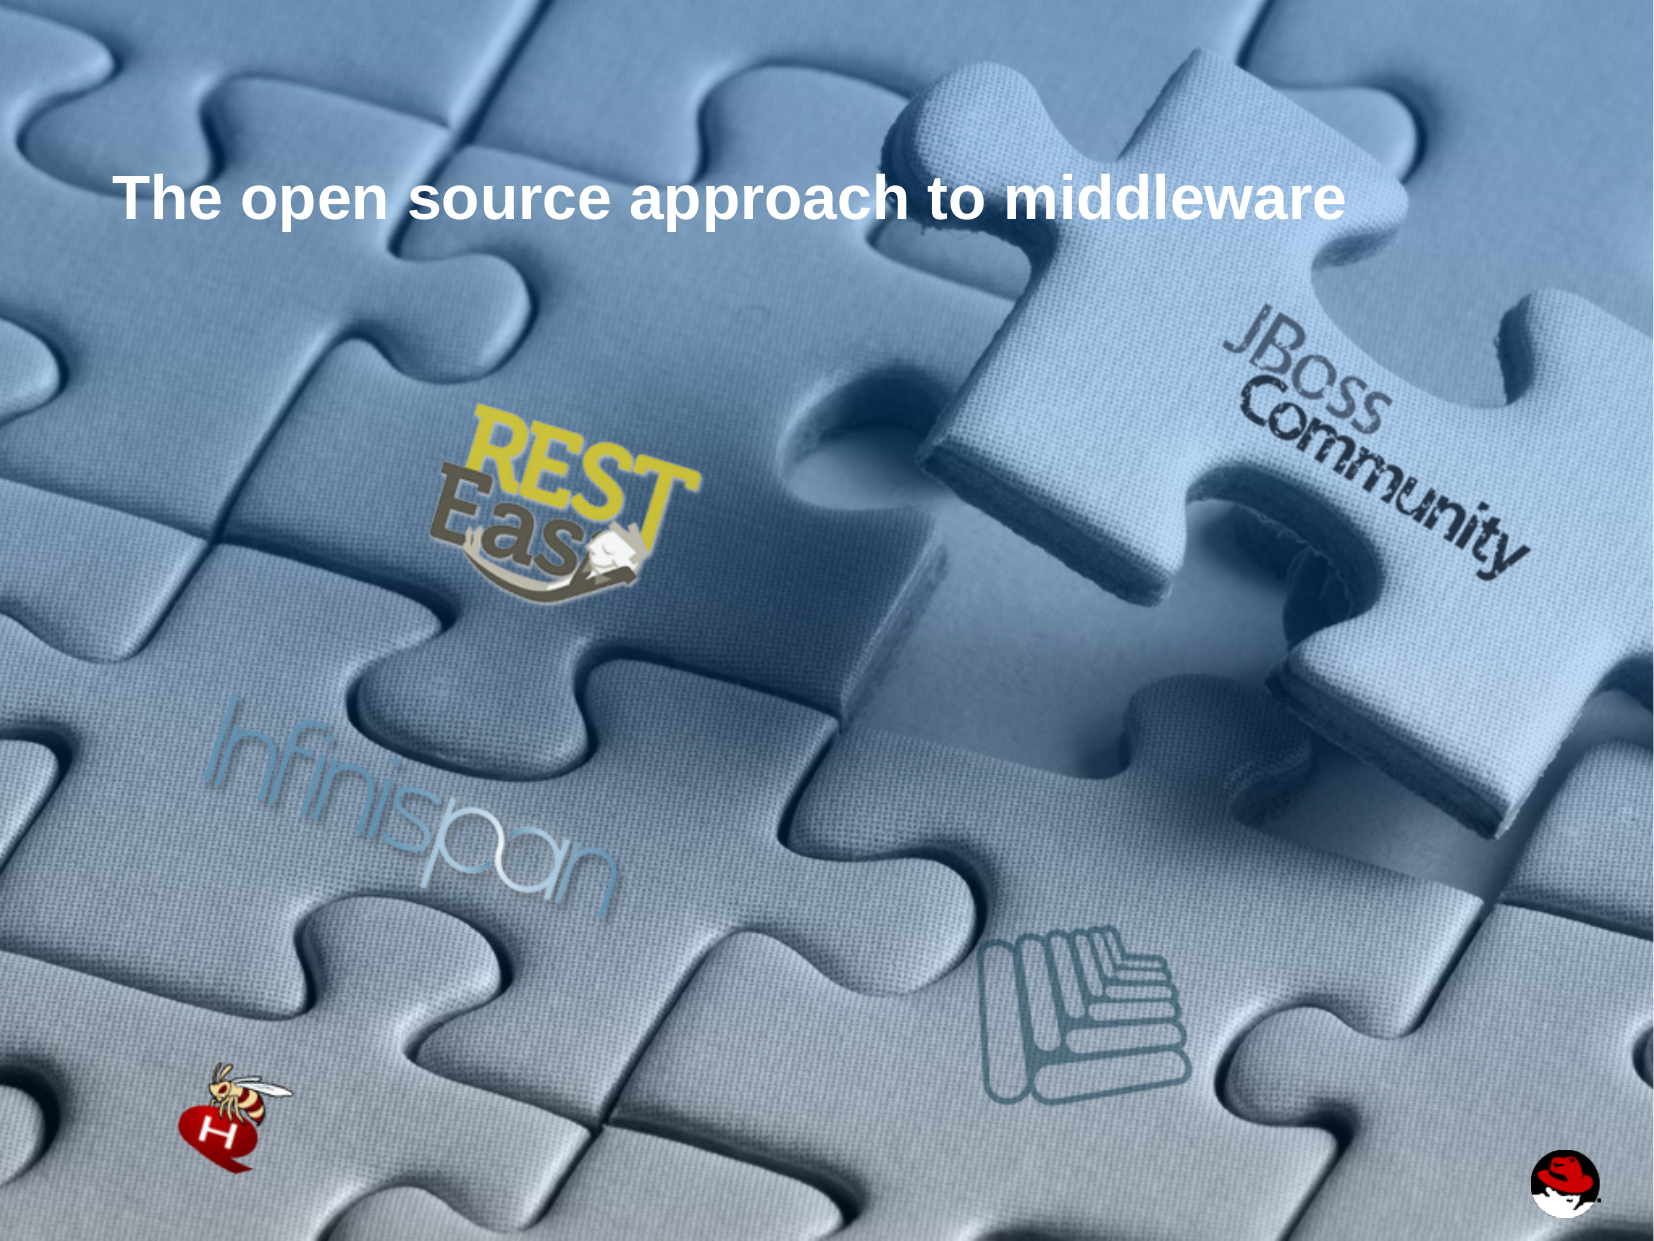

# The open source approach to middleware